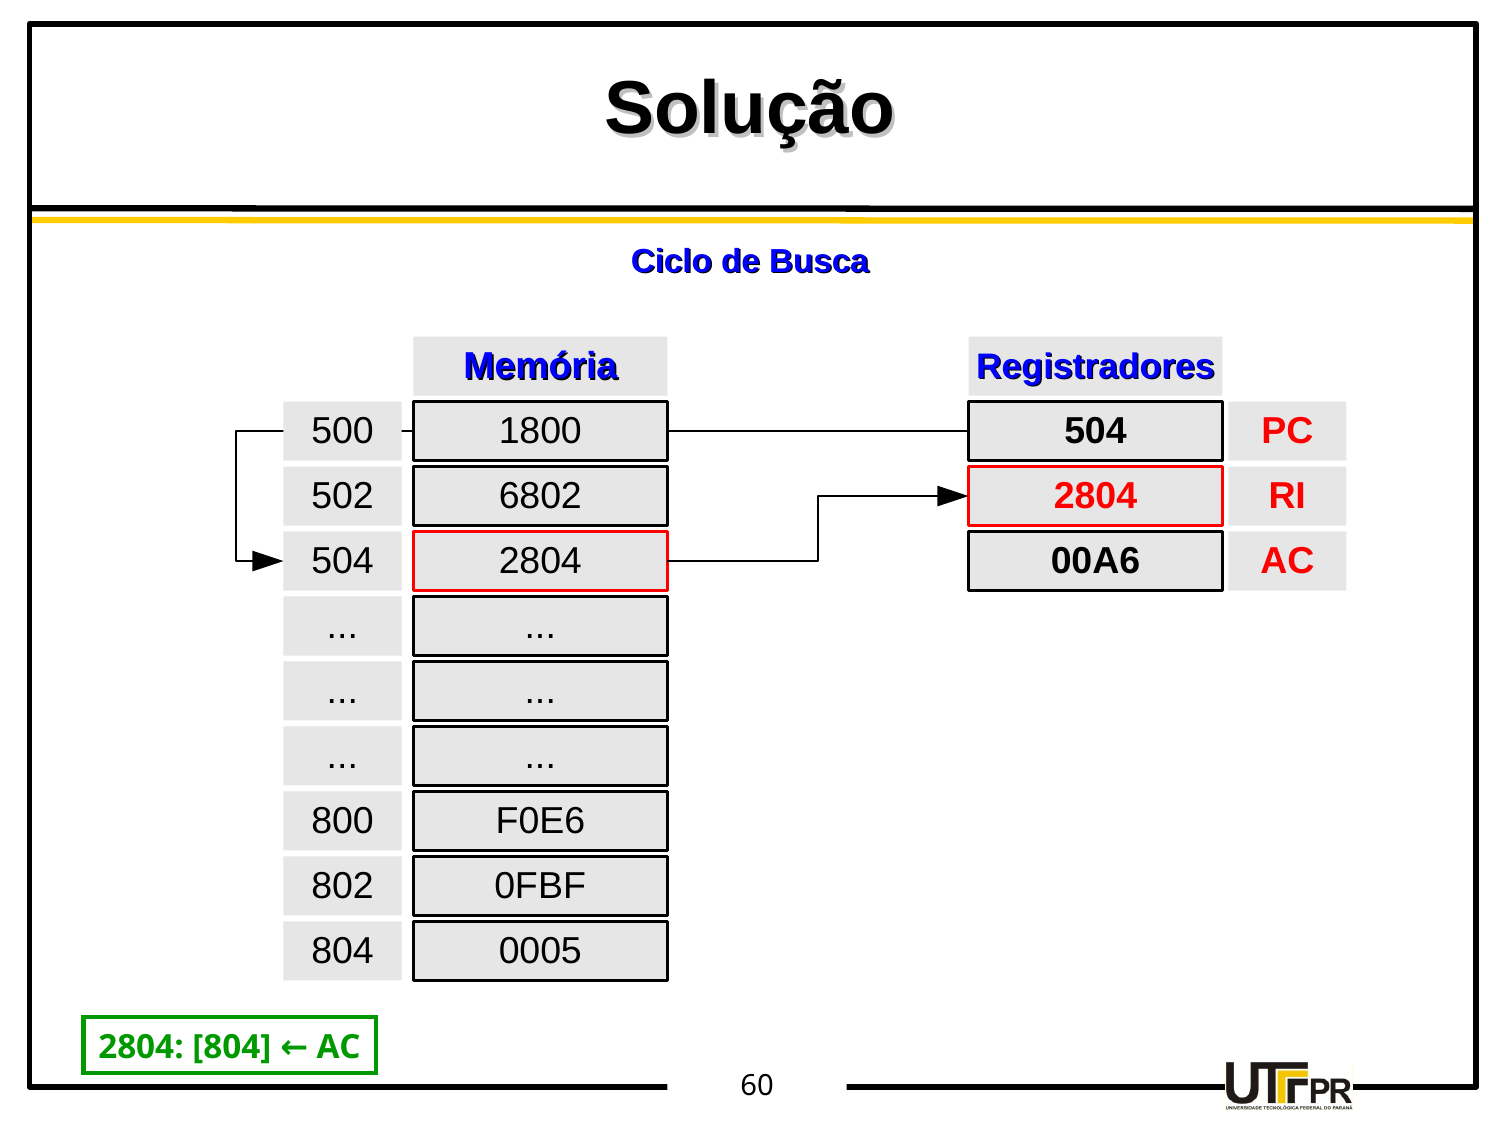

# Solução
Ciclo de Busca
Memória
Registradores
500
1800
504
PC
502
6802
2804
RI
504
2804
00A6
AC
...
...
...
...
...
...
800
F0E6
802
0FBF
804
0005
2804: [804] ← AC